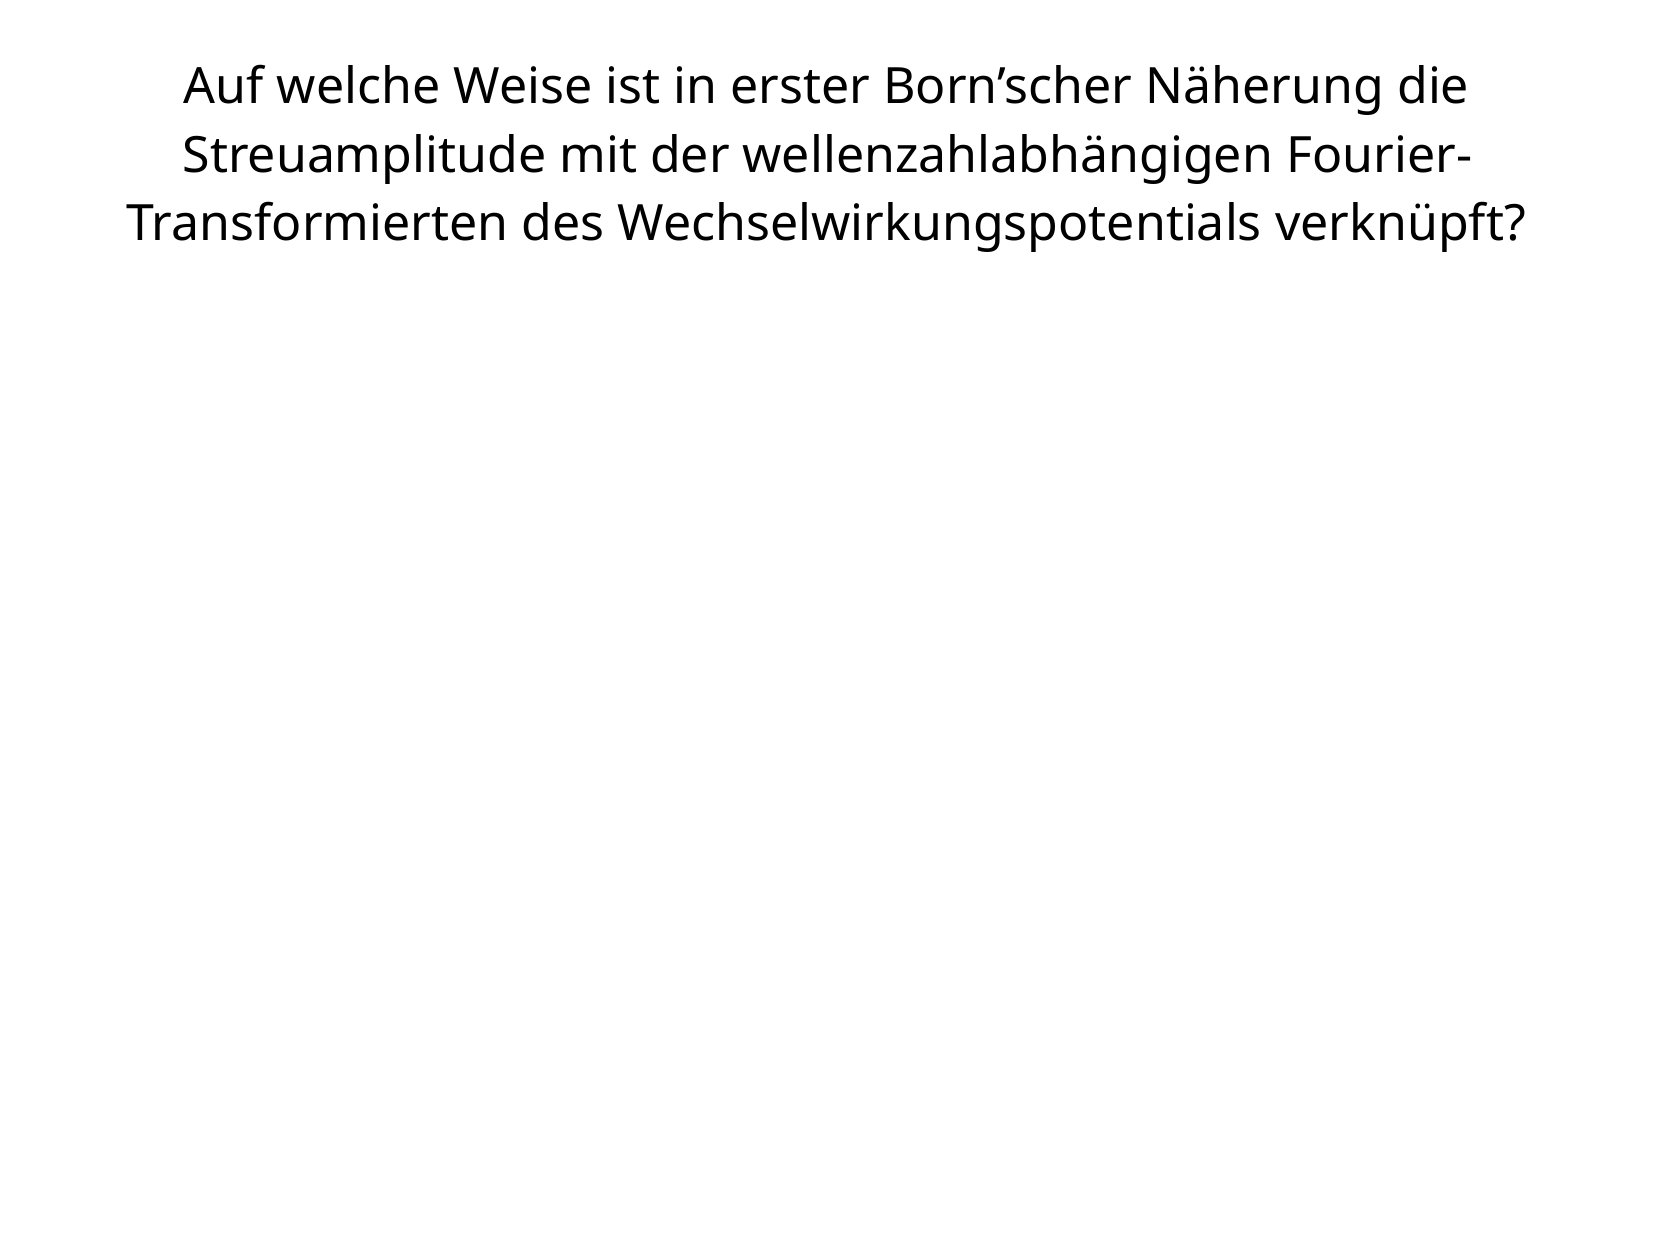

# Auf welche Weise ist in erster Born’scher Näherung die Streuamplitude mit der wellenzahlabhängigen Fourier-Transformierten des Wechselwirkungspotentials verknüpft?